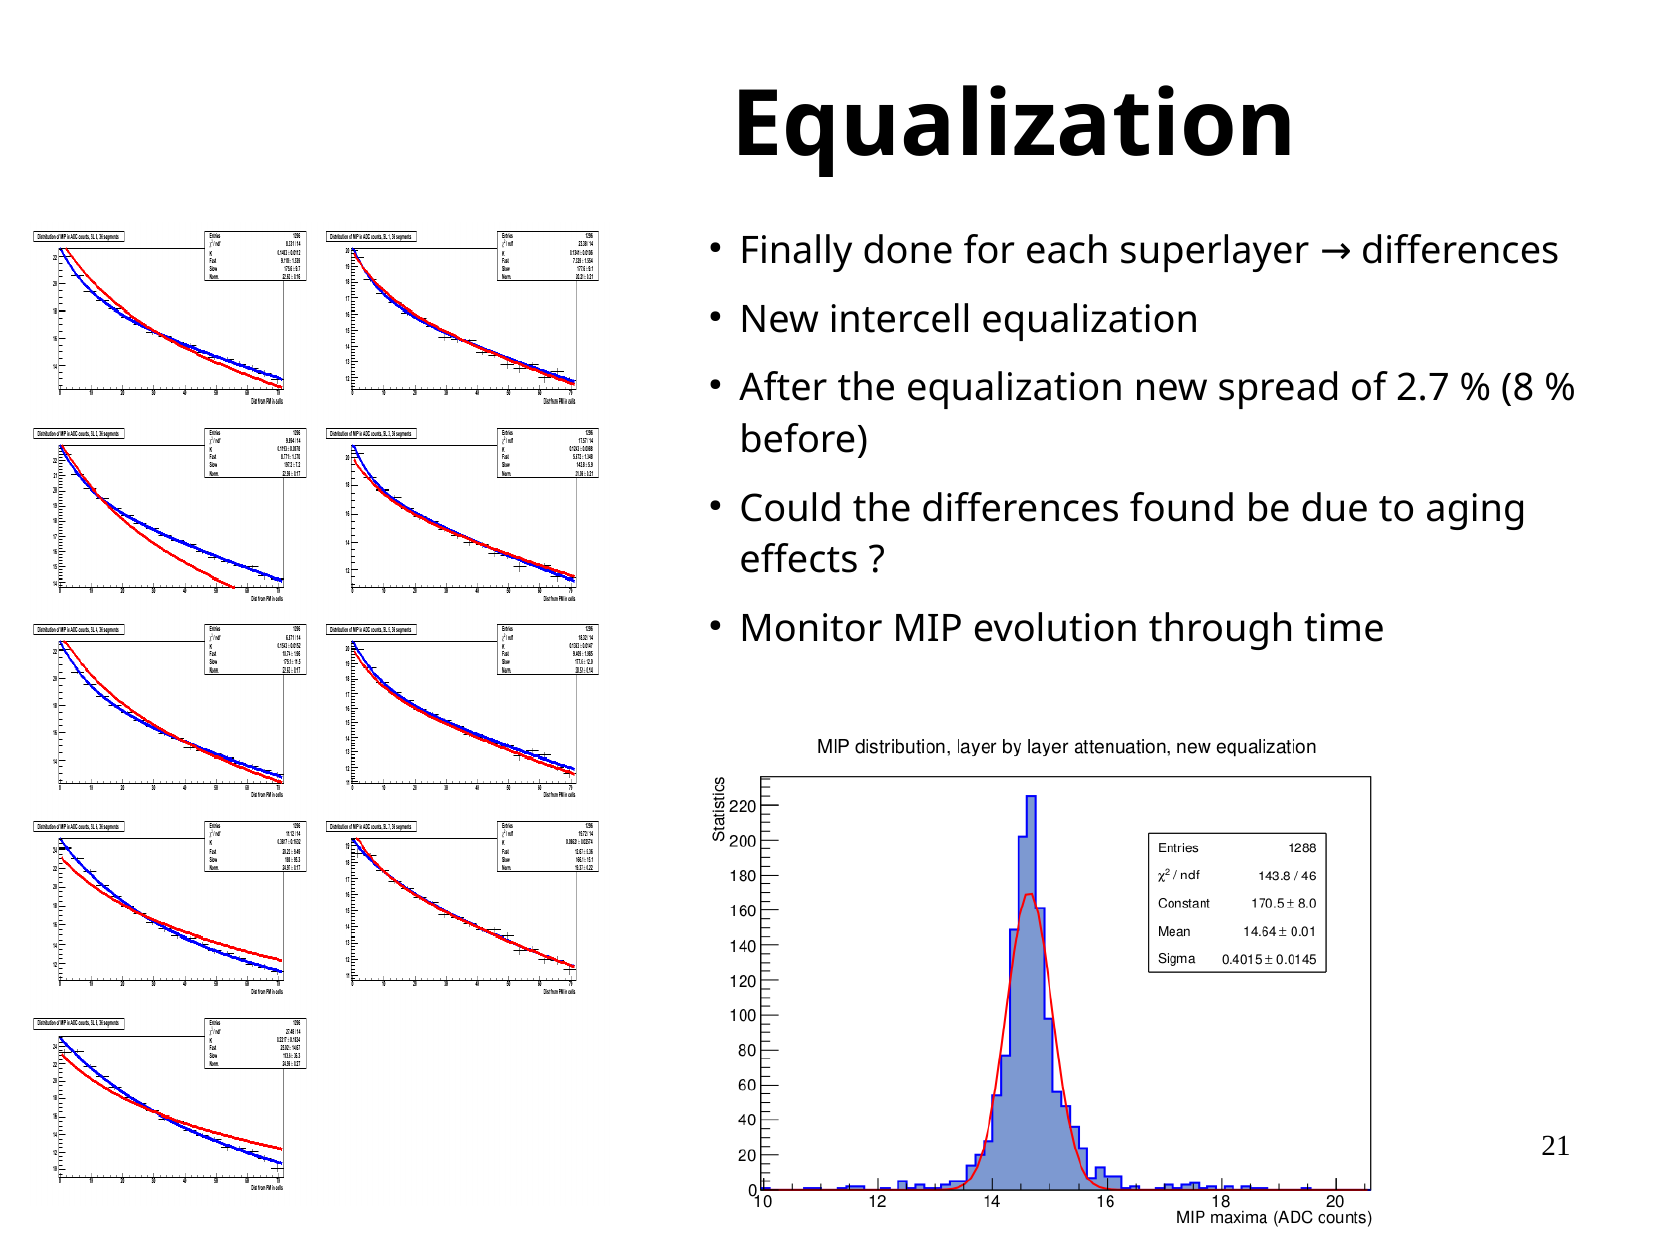

# Equalization
Finally done for each superlayer → differences
New intercell equalization
After the equalization new spread of 2.7 % (8 % before)
Could the differences found be due to aging effects ?
Monitor MIP evolution through time
21